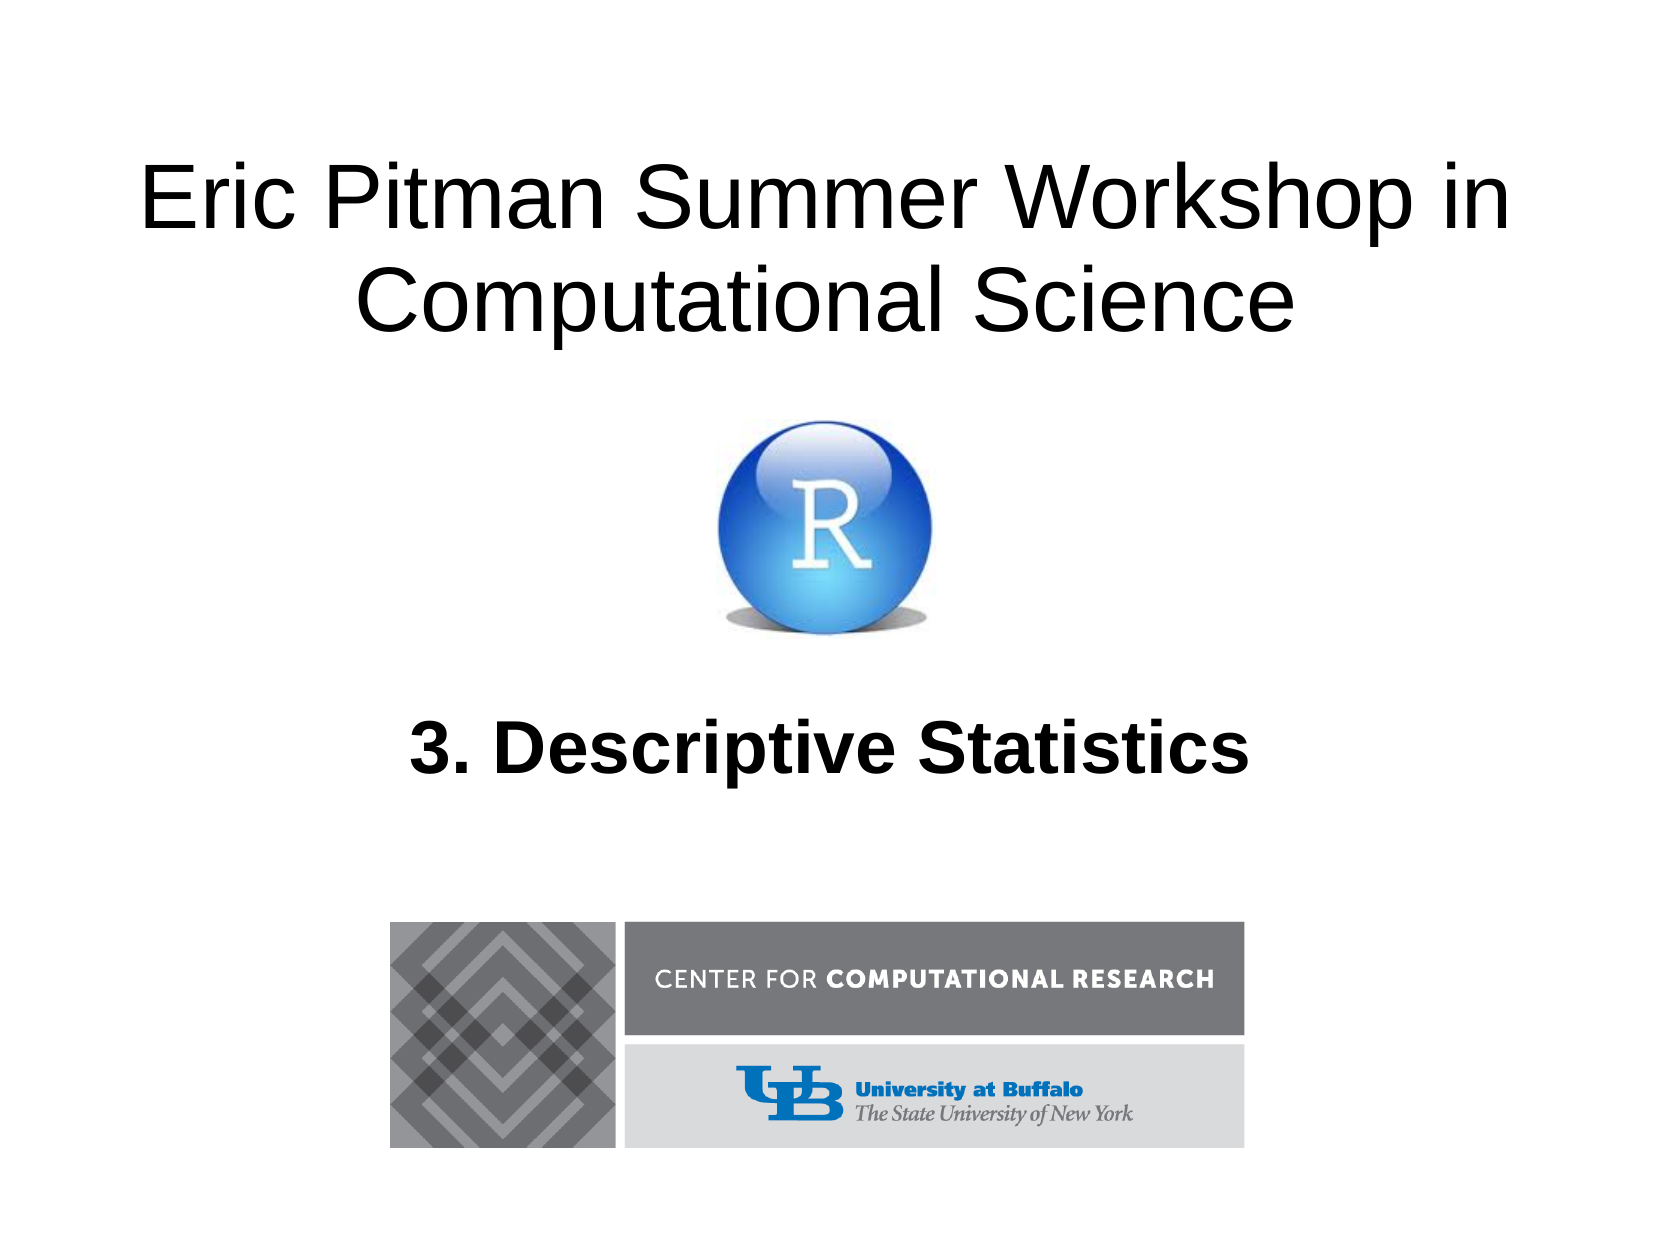

# Eric Pitman Summer Workshop in Computational Science
3. Descriptive Statistics
Jeanette Sperhac